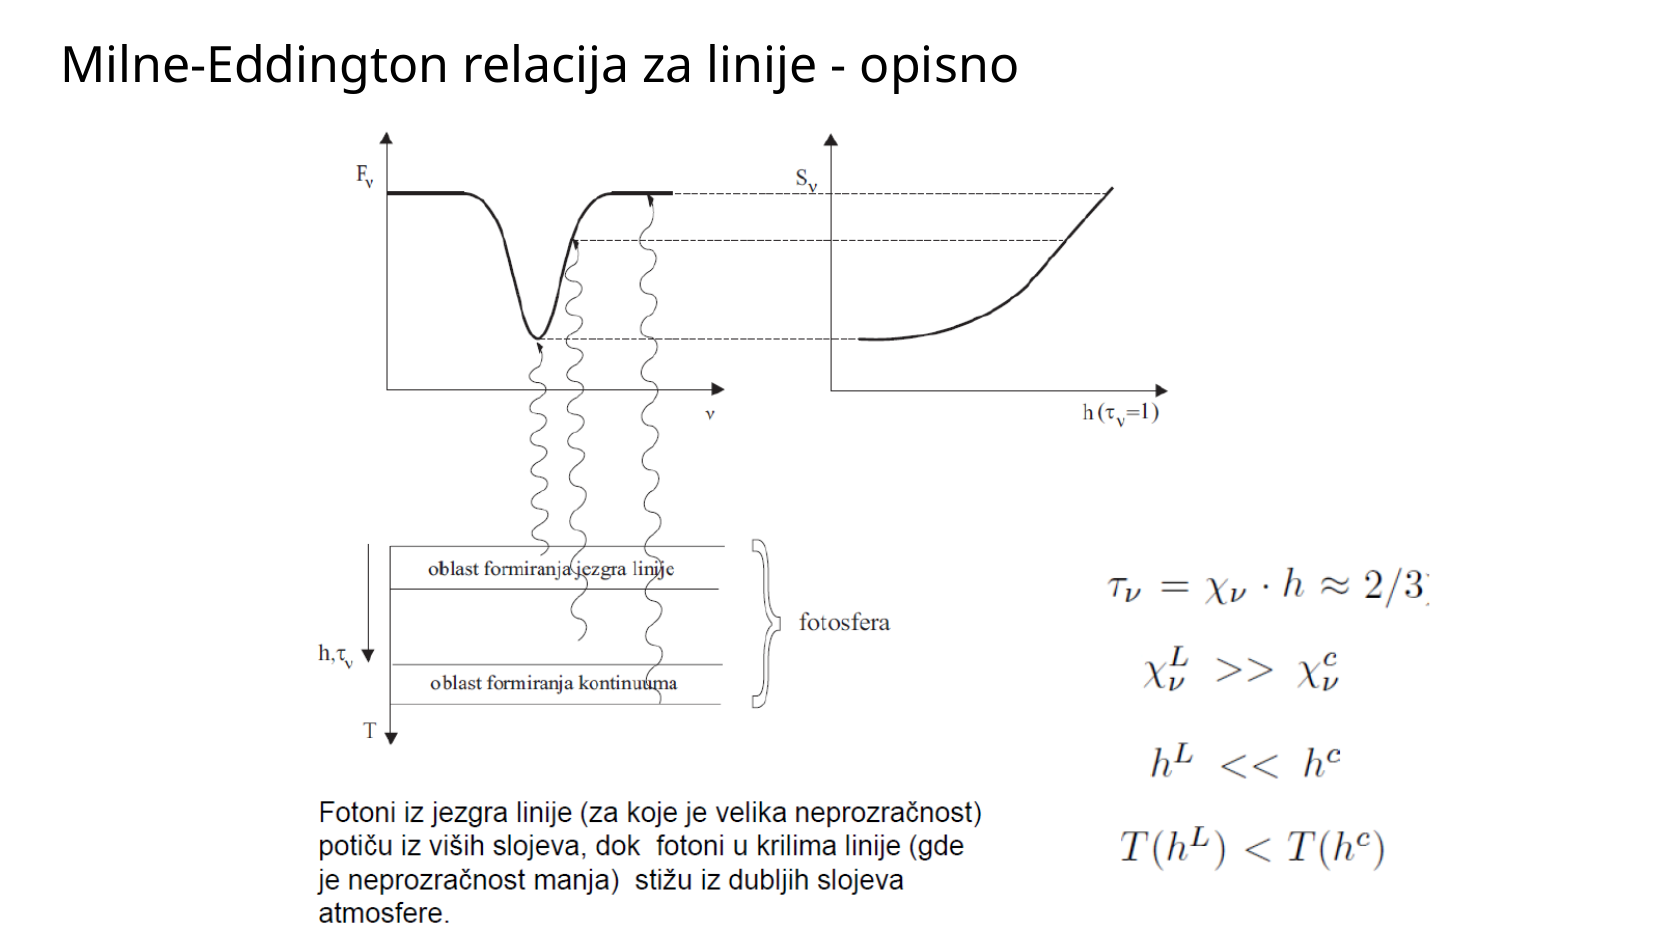

# Milne-Eddington relacija za linije - opisno